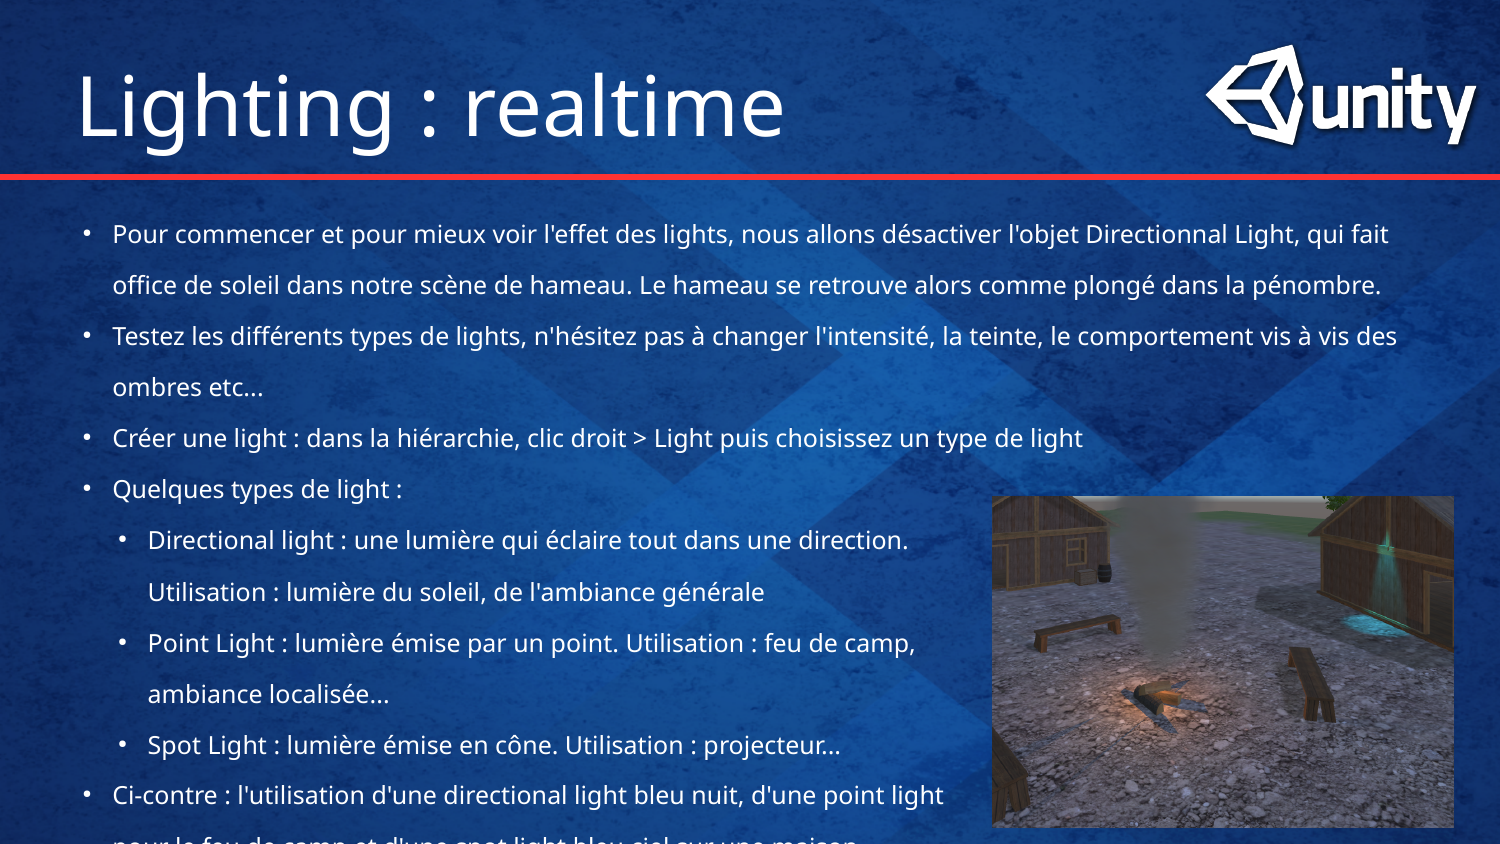

# Lighting : realtime
Pour commencer et pour mieux voir l'effet des lights, nous allons désactiver l'objet Directionnal Light, qui fait office de soleil dans notre scène de hameau. Le hameau se retrouve alors comme plongé dans la pénombre.
Testez les différents types de lights, n'hésitez pas à changer l'intensité, la teinte, le comportement vis à vis des ombres etc...
Créer une light : dans la hiérarchie, clic droit > Light puis choisissez un type de light
Quelques types de light :
Directional light : une lumière qui éclaire tout dans une direction.
Utilisation : lumière du soleil, de l'ambiance générale
Point Light : lumière émise par un point. Utilisation : feu de camp,
ambiance localisée...
Spot Light : lumière émise en cône. Utilisation : projecteur...
Ci-contre : l'utilisation d'une directional light bleu nuit, d'une point light
pour le feu de camp et d'une spot light bleu ciel sur une maison